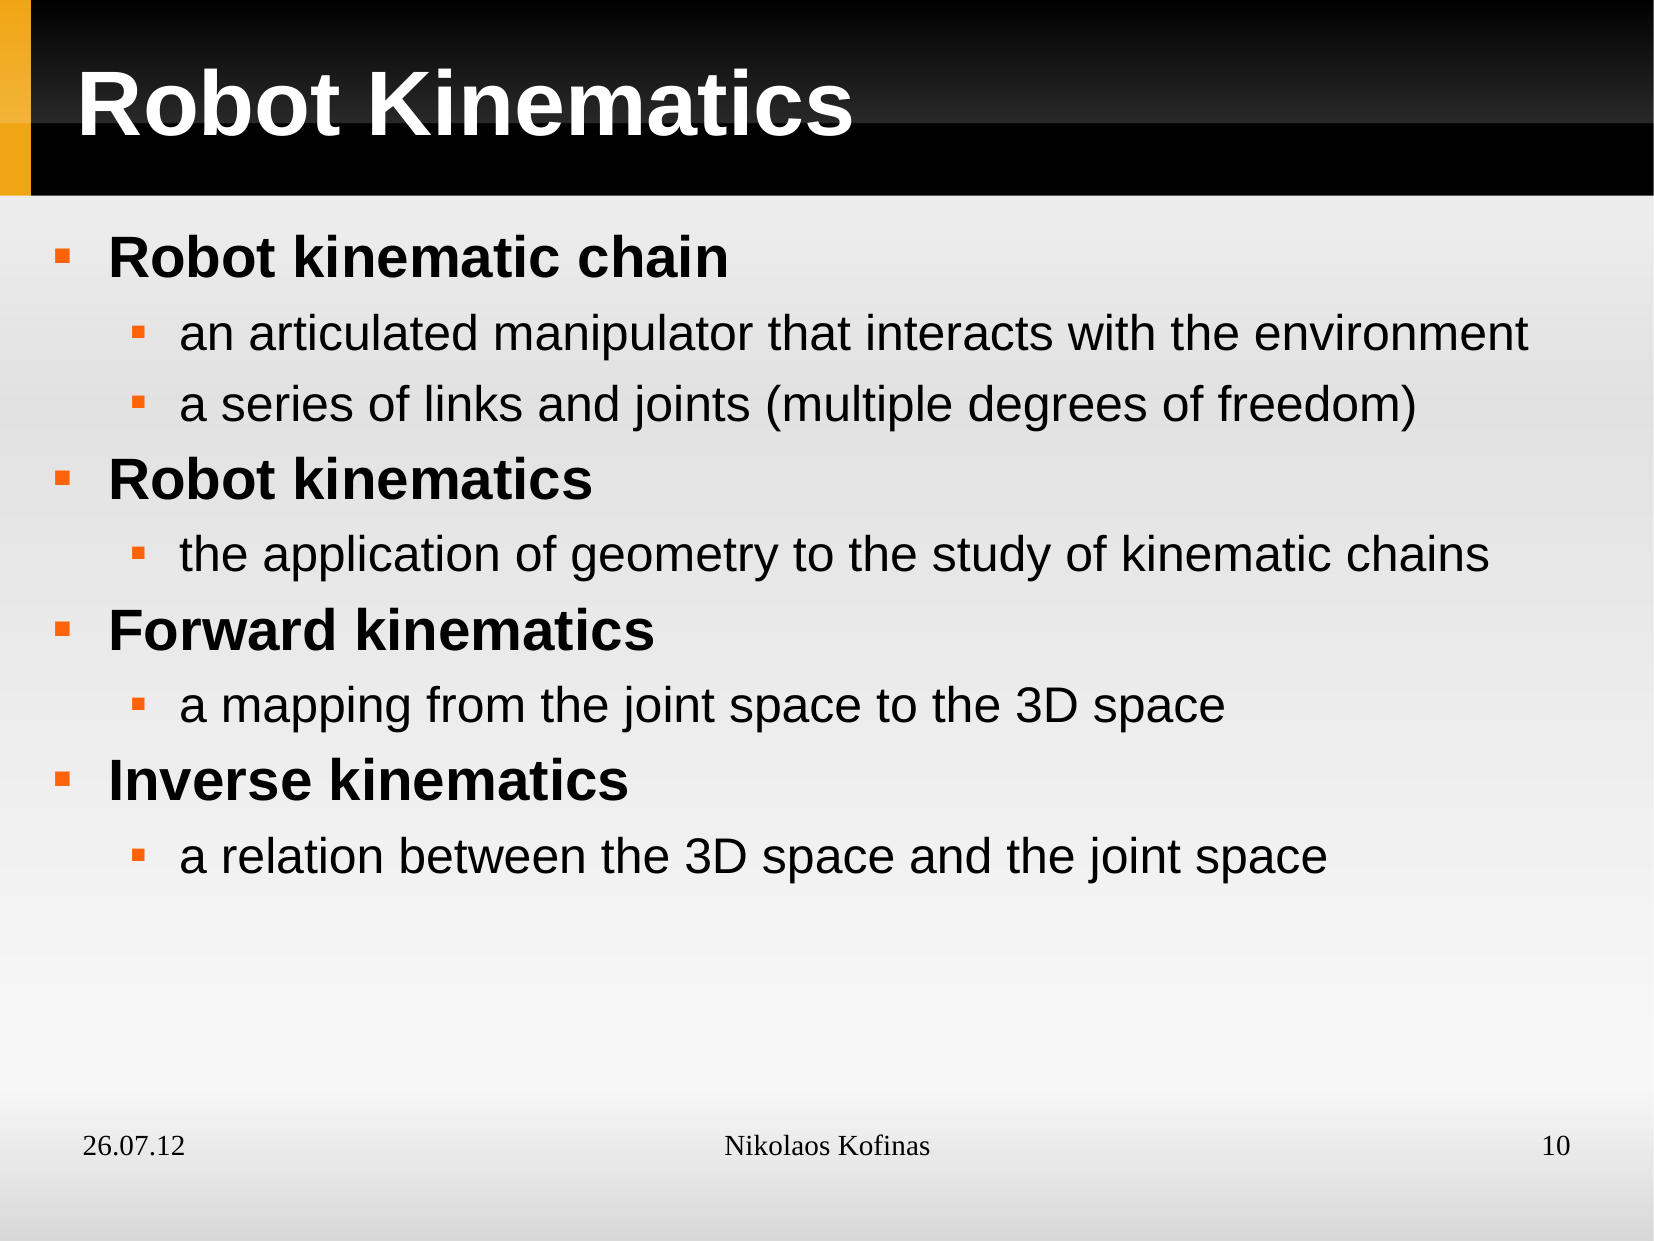

# Robot Kinematics
Robot kinematic chain
an articulated manipulator that interacts with the environment
a series of links and joints (multiple degrees of freedom)
Robot kinematics
the application of geometry to the study of kinematic chains
Forward kinematics
a mapping from the joint space to the 3D space
Inverse kinematics
a relation between the 3D space and the joint space
26.07.12
Νικόλαος Κοφινάς
10